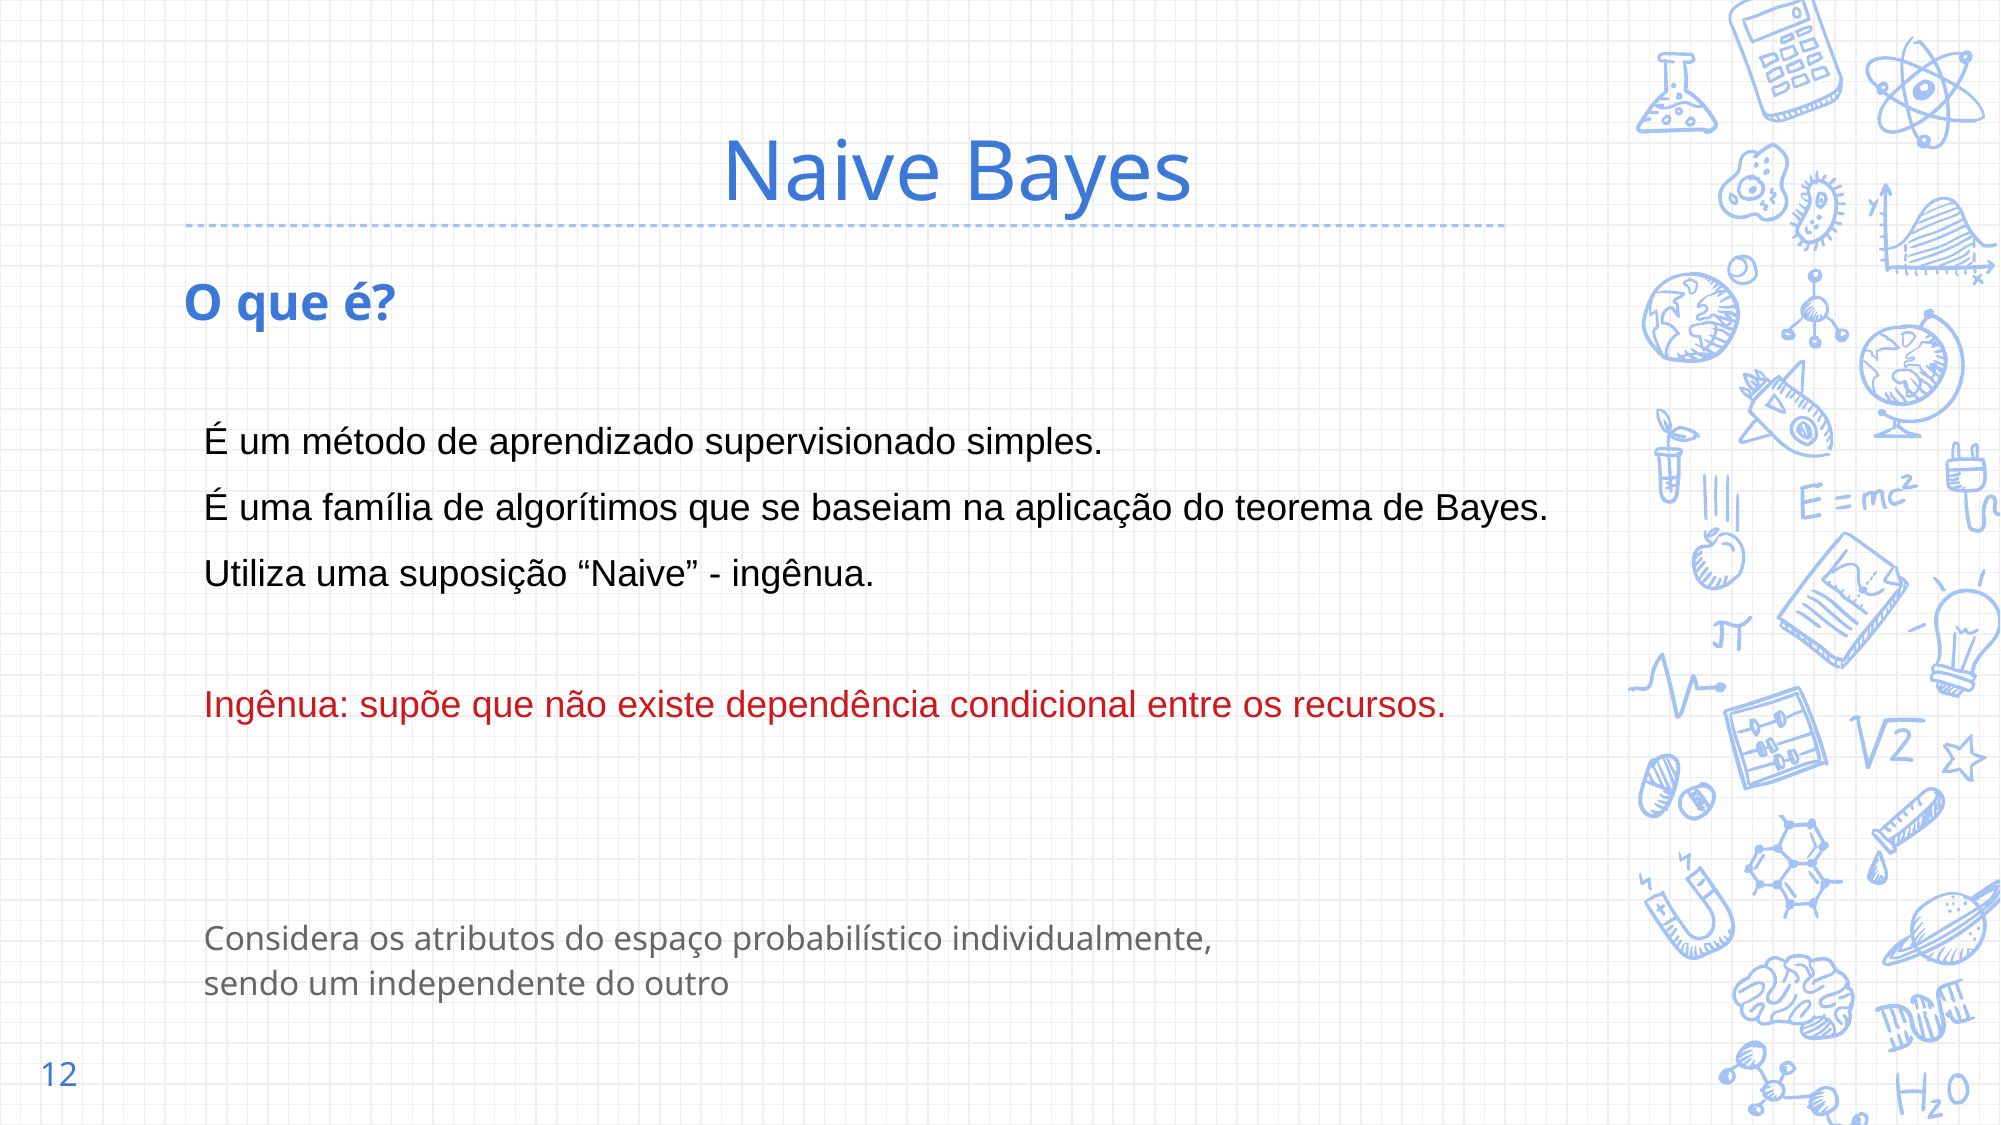

Naive Bayes
O que é?
É um método de aprendizado supervisionado simples.
É uma família de algorítimos que se baseiam na aplicação do teorema de Bayes.
Utiliza uma suposição “Naive” - ingênua.
Ingênua: supõe que não existe dependência condicional entre os recursos.
Considera os atributos do espaço probabilístico individualmente,
sendo um independente do outro